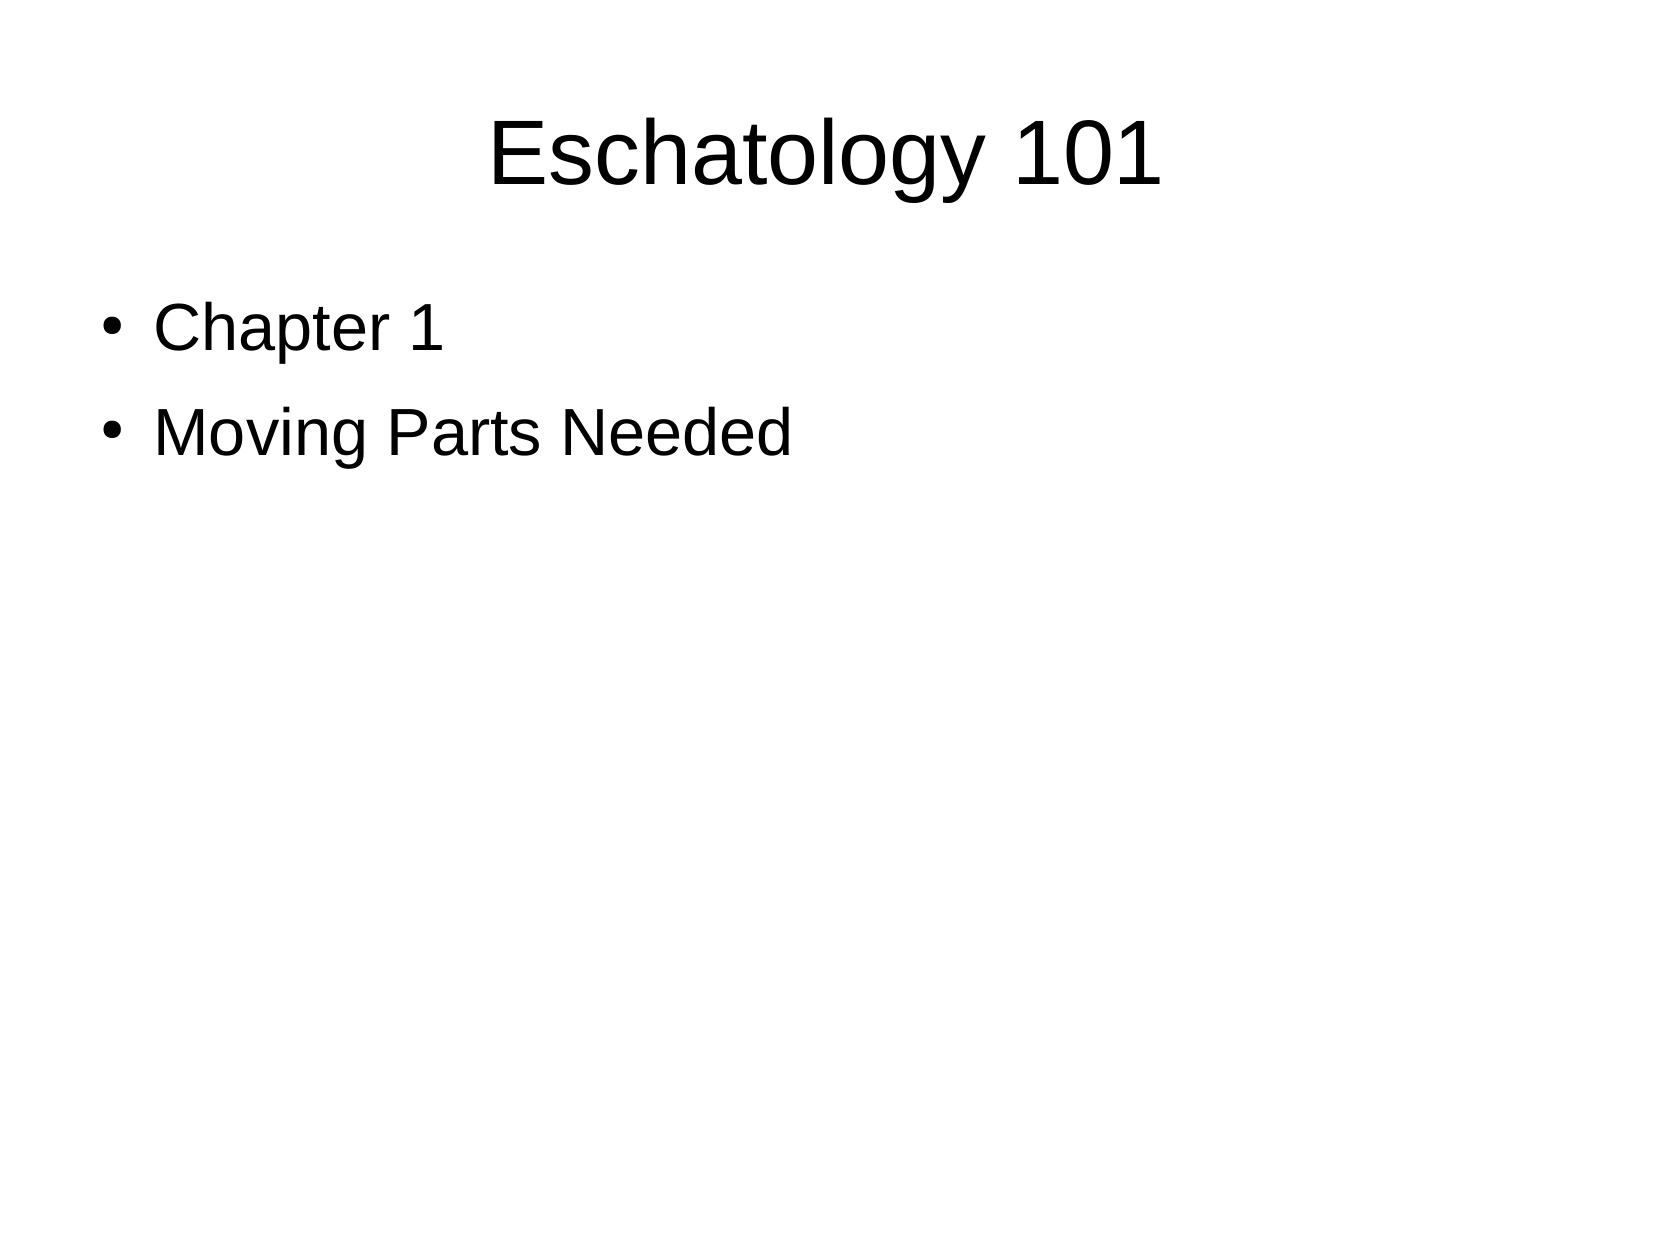

# Eschatology 101
Chapter 1
Moving Parts Needed